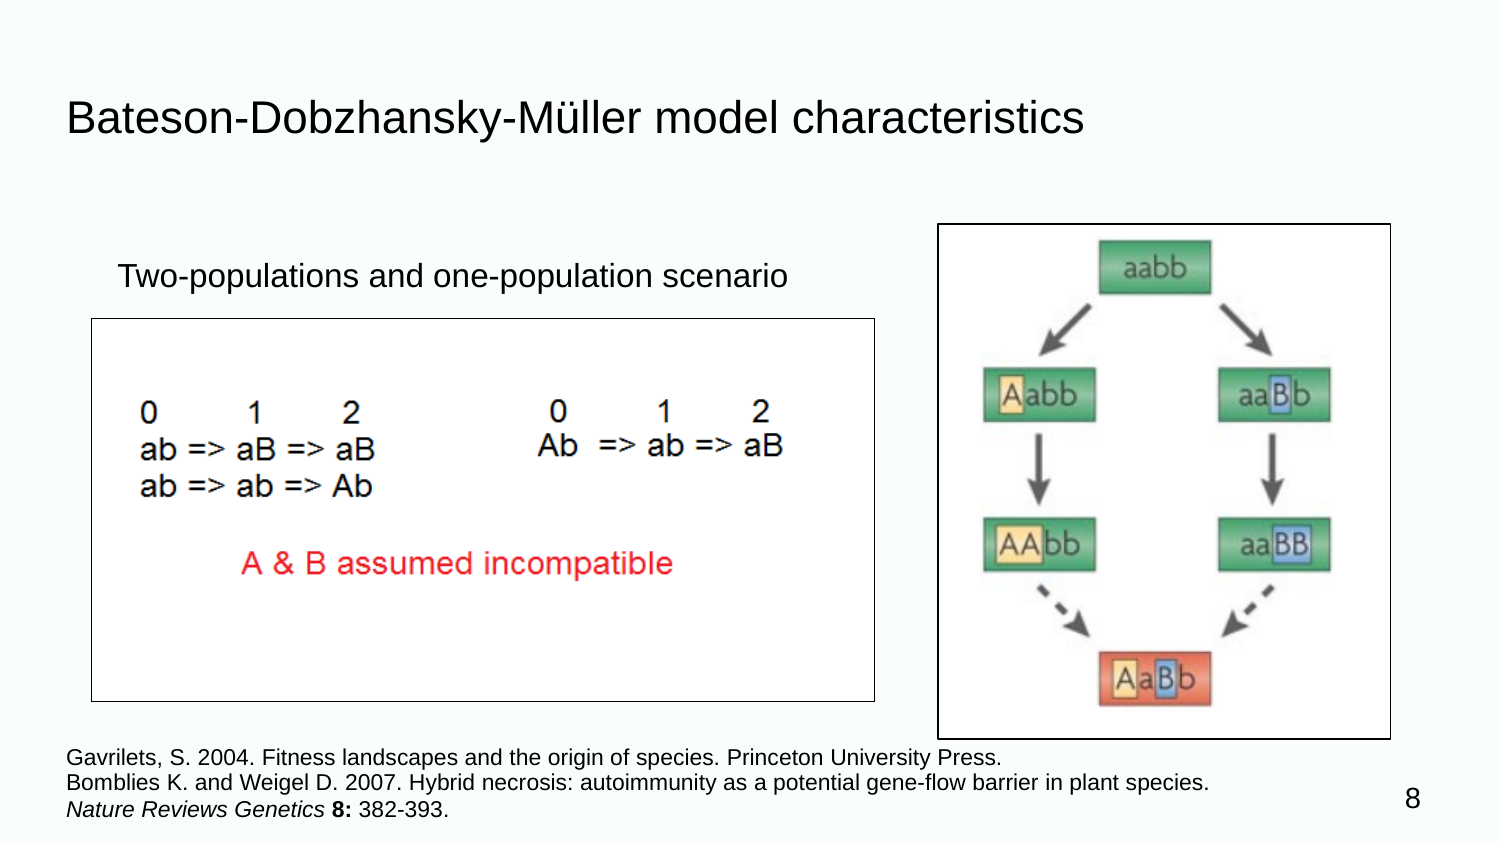

# Bateson-Dobzhansky-Müller model characteristics
Two-populations and one-population scenario
Gavrilets, S. 2004. Fitness landscapes and the origin of species. Princeton University Press.
Bomblies K. and Weigel D. 2007. Hybrid necrosis: autoimmunity as a potential gene-flow barrier in plant species. Nature Reviews Genetics 8: 382-393.